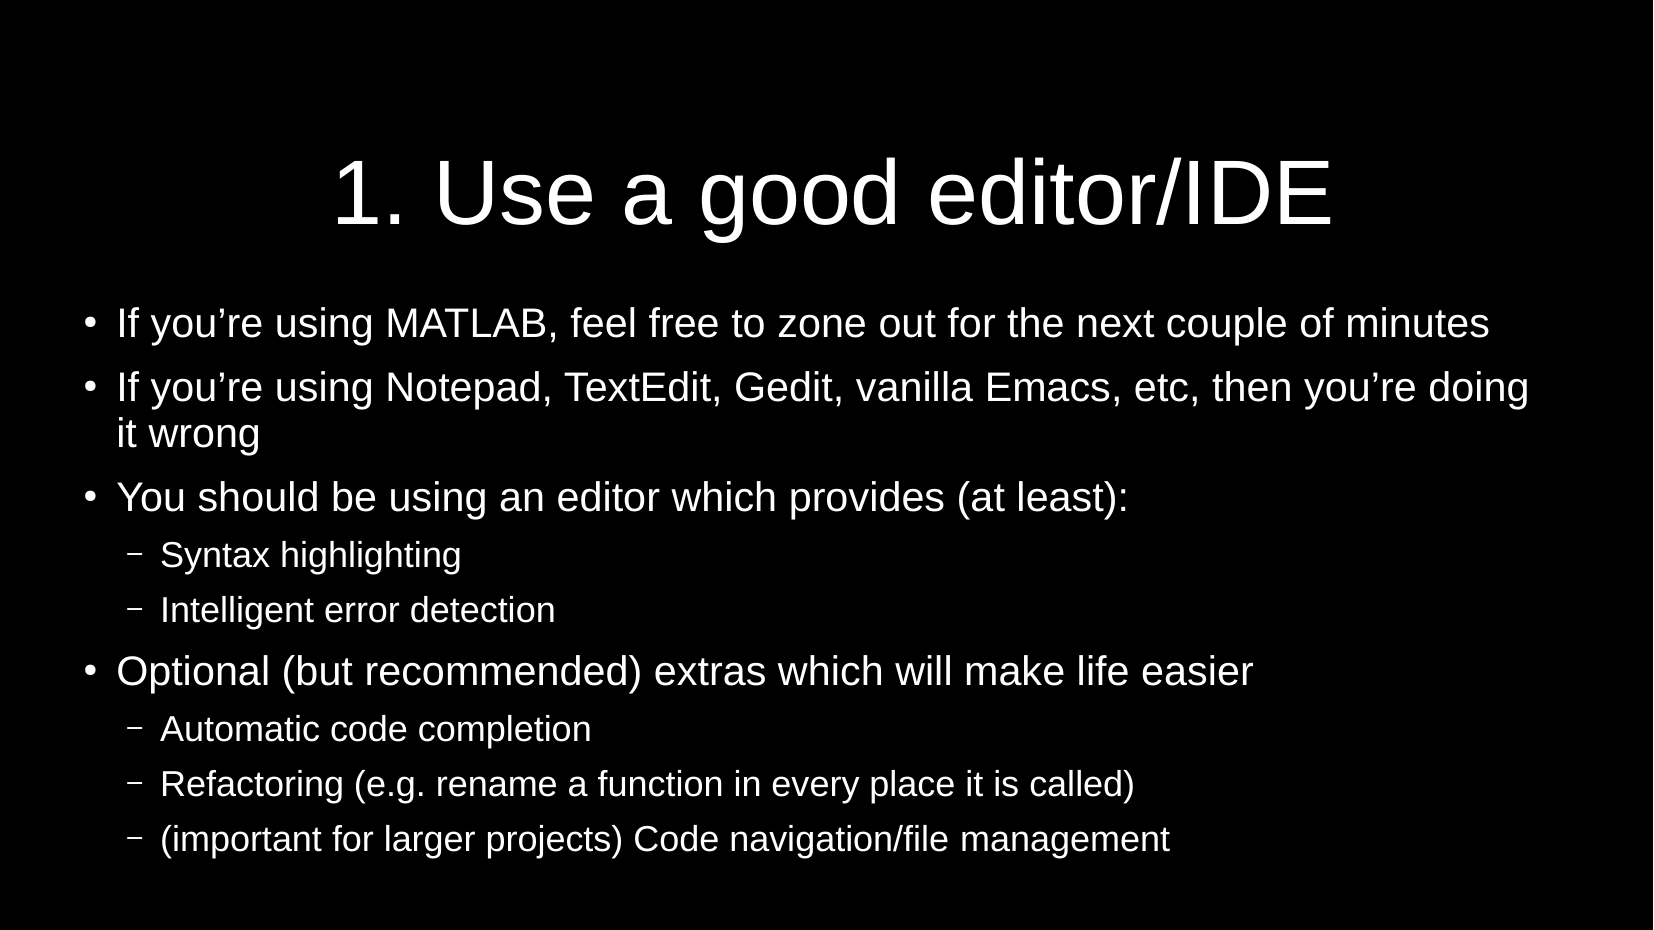

# 1. Use a good editor/IDE
If you’re using MATLAB, feel free to zone out for the next couple of minutes
If you’re using Notepad, TextEdit, Gedit, vanilla Emacs, etc, then you’re doing it wrong
You should be using an editor which provides (at least):
Syntax highlighting
Intelligent error detection
Optional (but recommended) extras which will make life easier
Automatic code completion
Refactoring (e.g. rename a function in every place it is called)
(important for larger projects) Code navigation/file management